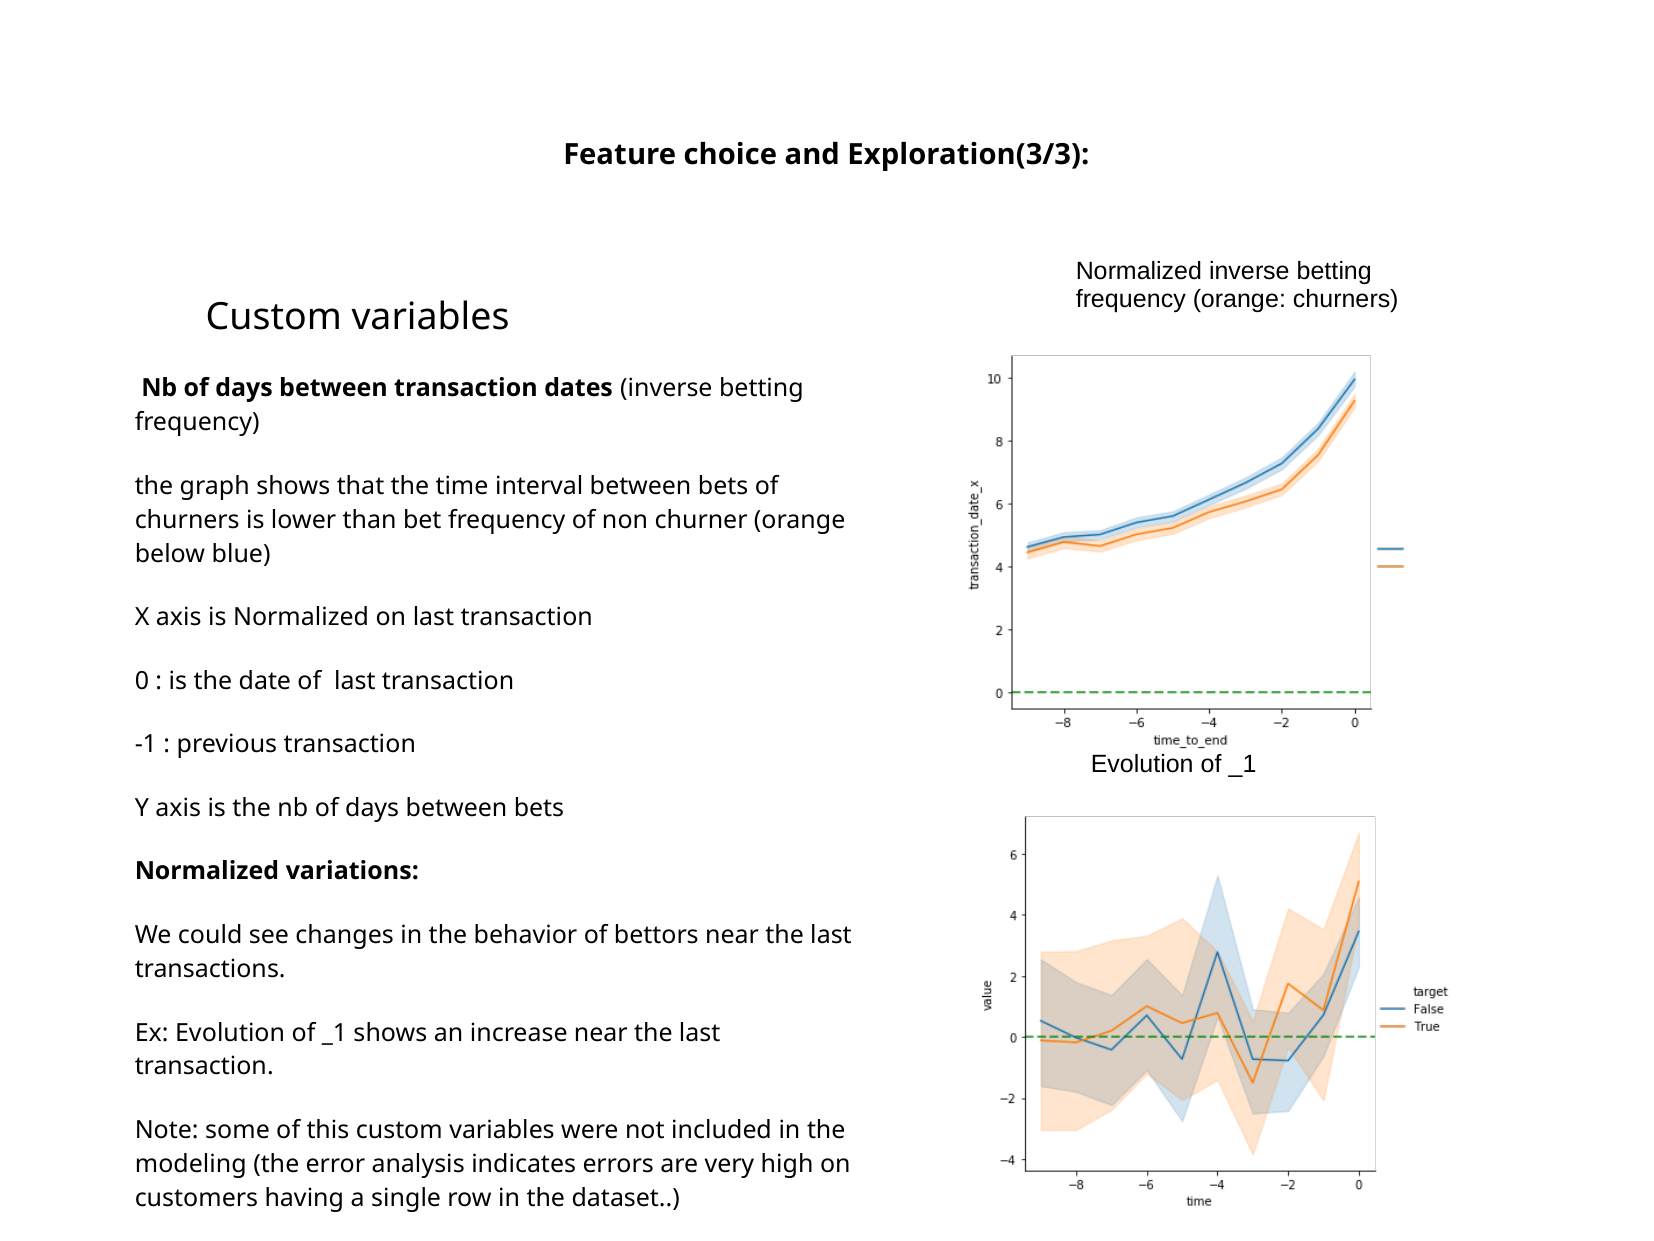

# Feature choice and Exploration(3/3):
Normalized inverse betting frequency (orange: churners)
Custom variables
 Nb of days between transaction dates (inverse betting frequency)
the graph shows that the time interval between bets of churners is lower than bet frequency of non churner (orange below blue)
X axis is Normalized on last transaction
0 : is the date of last transaction
-1 : previous transaction
Y axis is the nb of days between bets
Normalized variations:
We could see changes in the behavior of bettors near the last transactions.
Ex: Evolution of _1 shows an increase near the last transaction.
Note: some of this custom variables were not included in the modeling (the error analysis indicates errors are very high on customers having a single row in the dataset..)
Evolution of _1